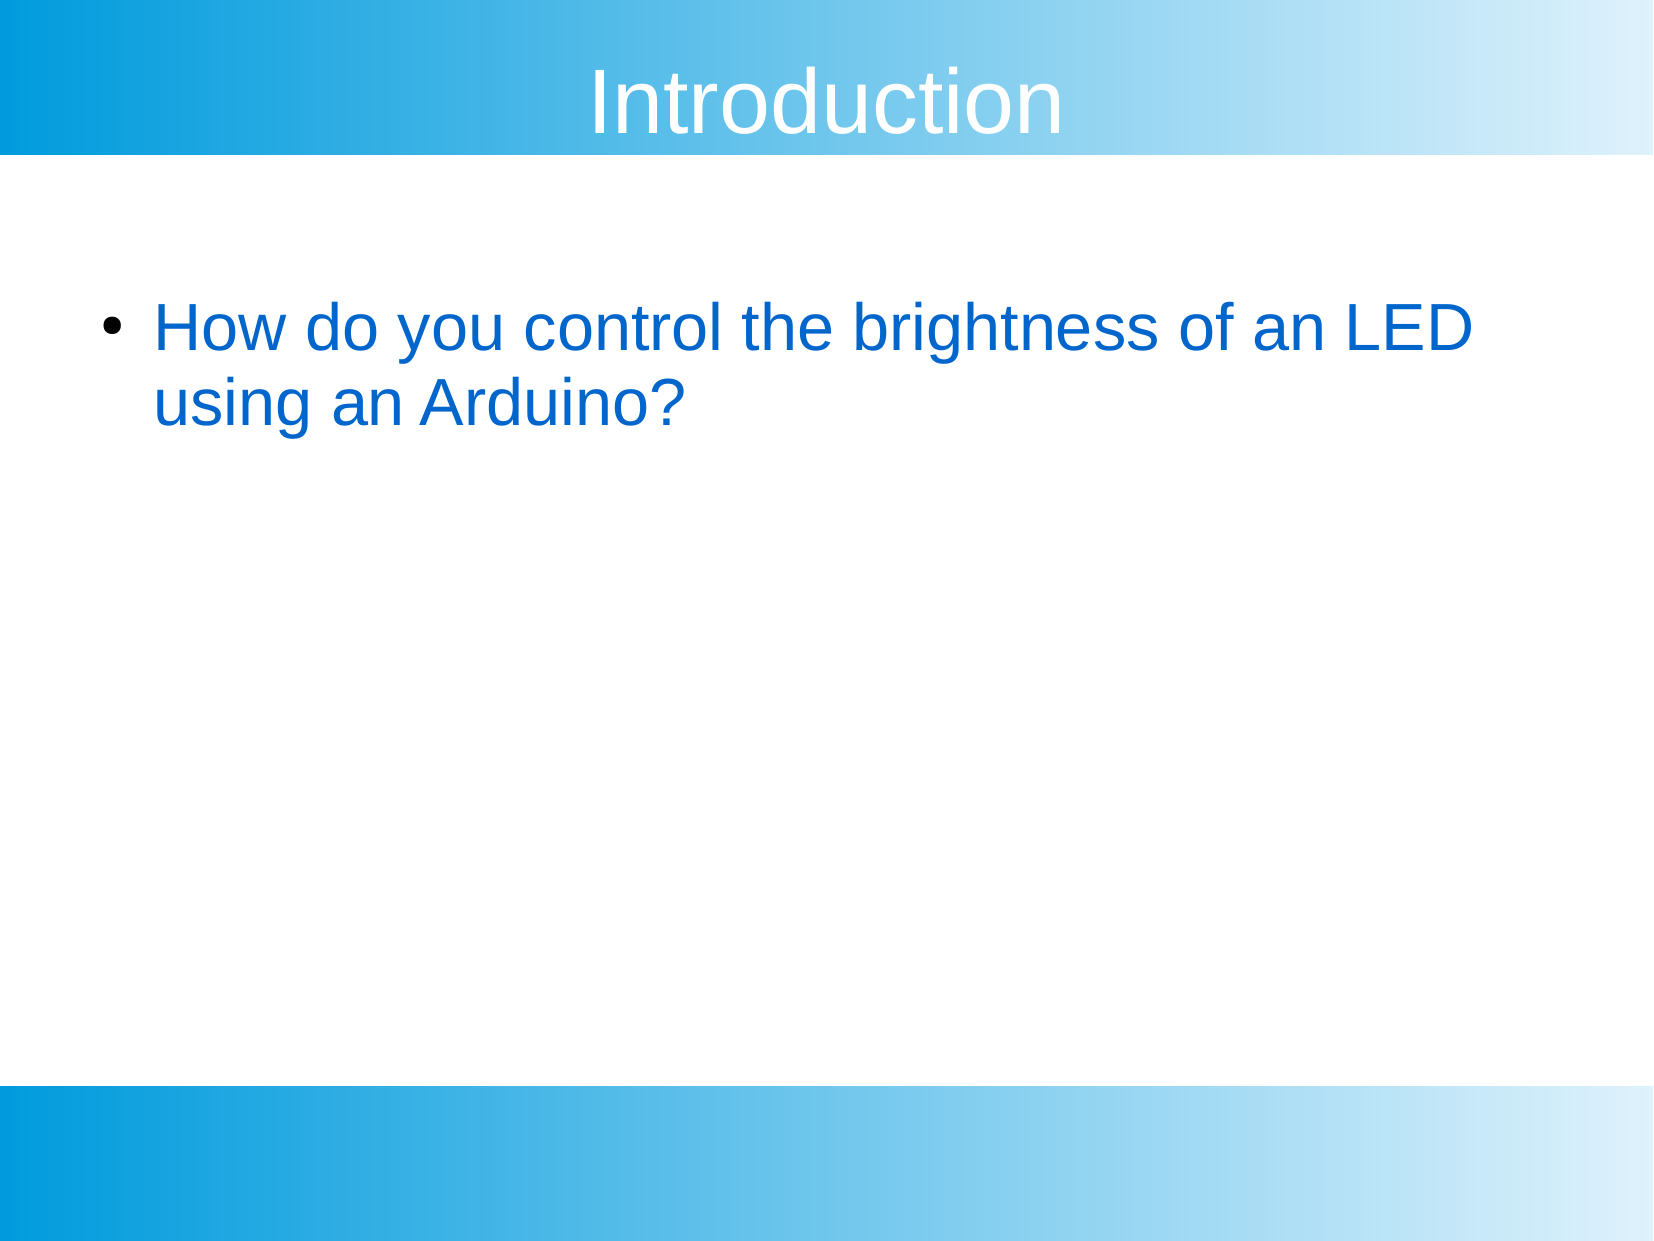

# Introduction
How do you control the brightness of an LED using an Arduino?